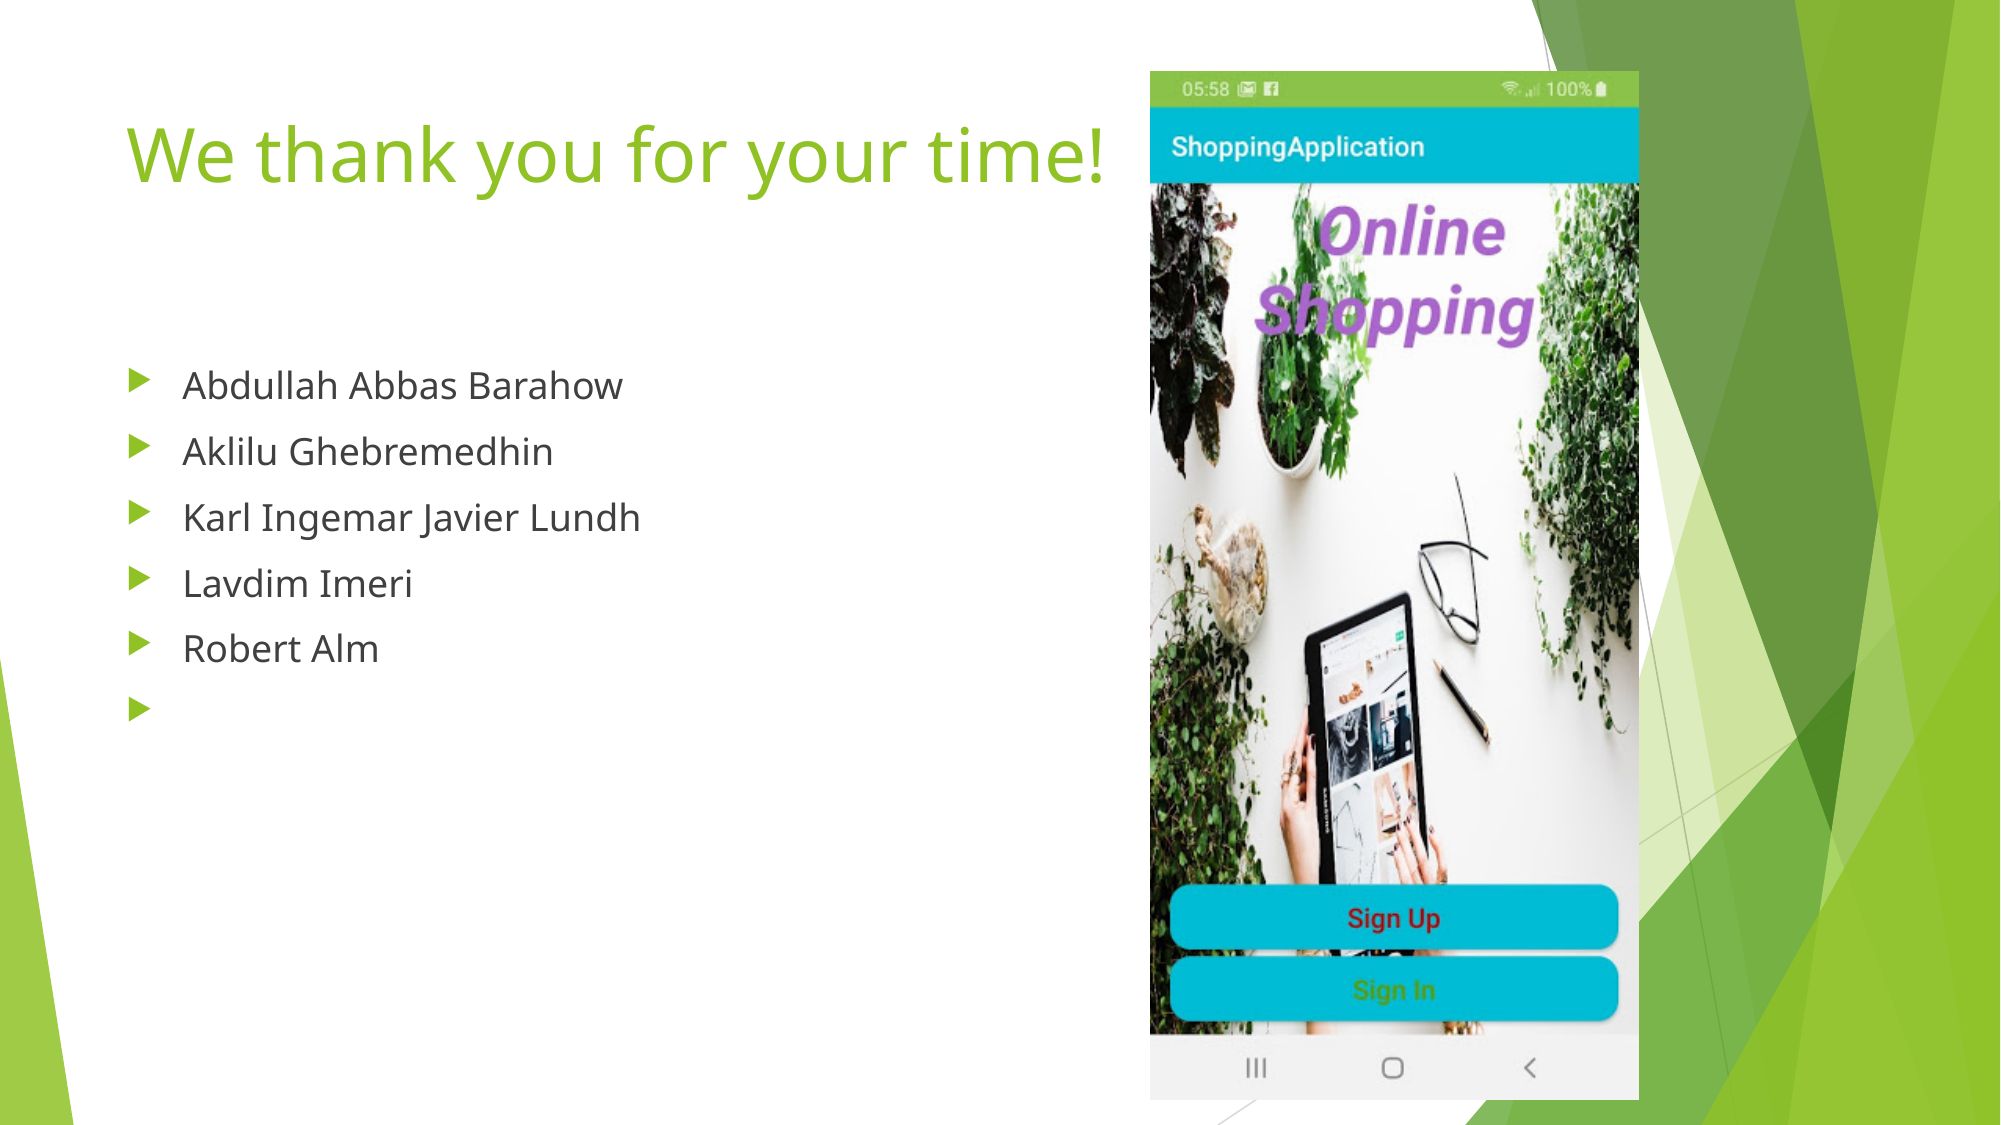

# We thank you for your time!
Abdullah Abbas Barahow
Aklilu Ghebremedhin
Karl Ingemar Javier Lundh
Lavdim Imeri
Robert Alm